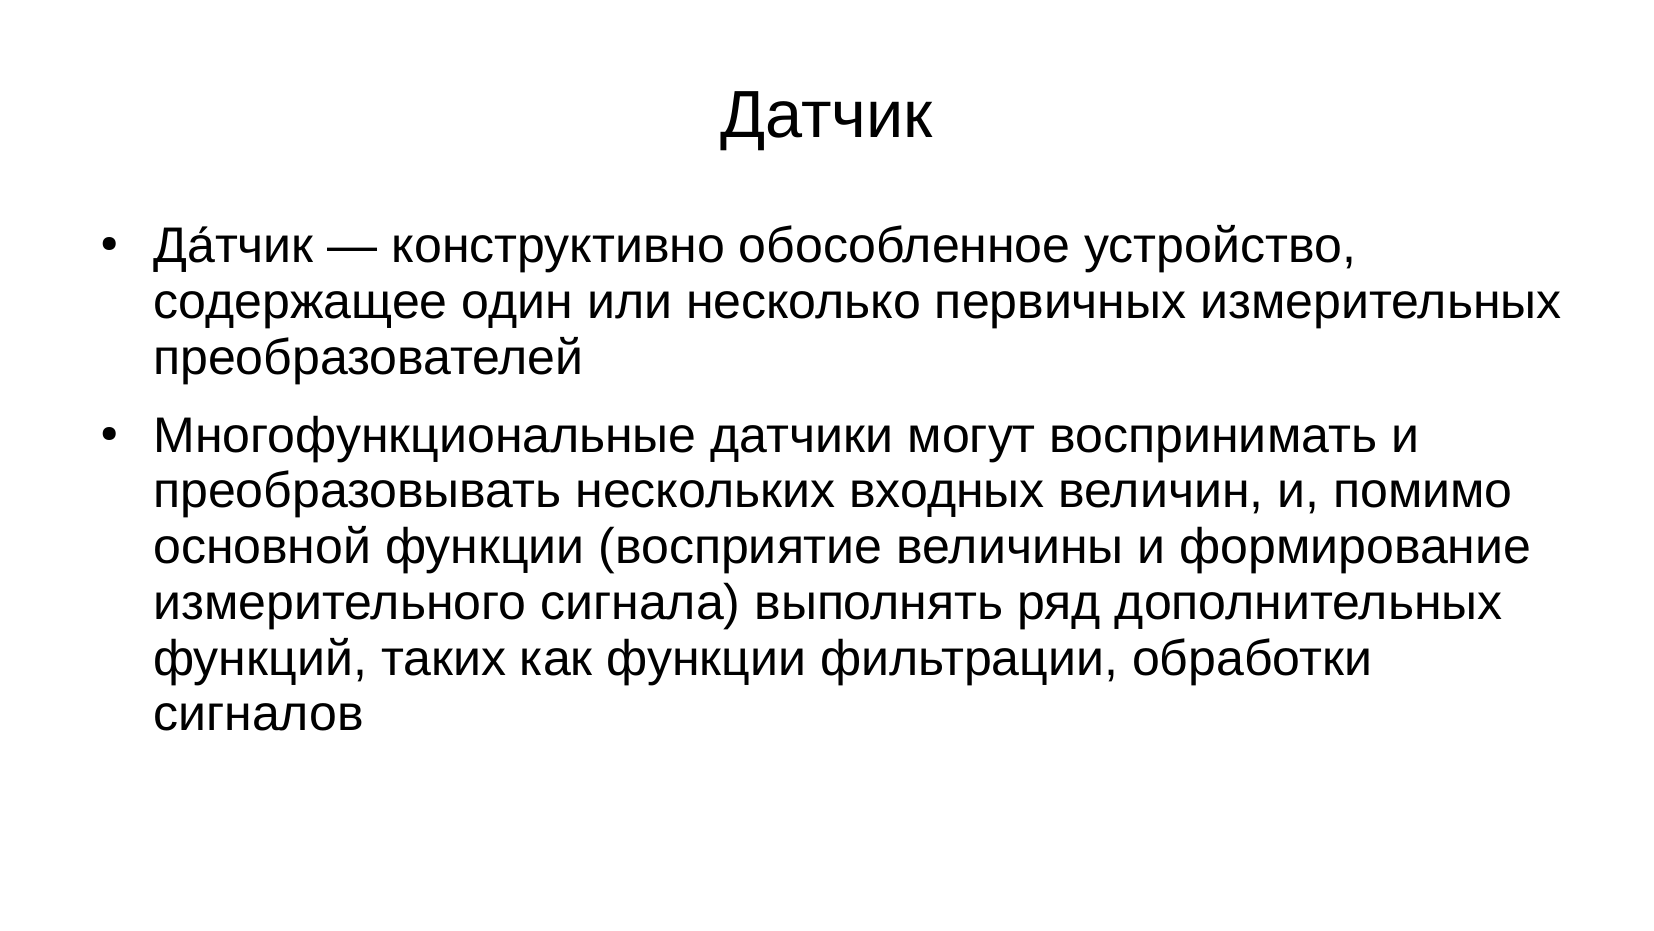

# Датчик
Да́тчик — конструктивно обособленное устройство, содержащее один или несколько первичных измерительных преобразователей
Многофункциональные датчики могут воспринимать и преобразовывать нескольких входных величин, и, помимо основной функции (восприятие величины и формирование измерительного сигнала) выполнять ряд дополнительных функций, таких как функции фильтрации, обработки сигналов